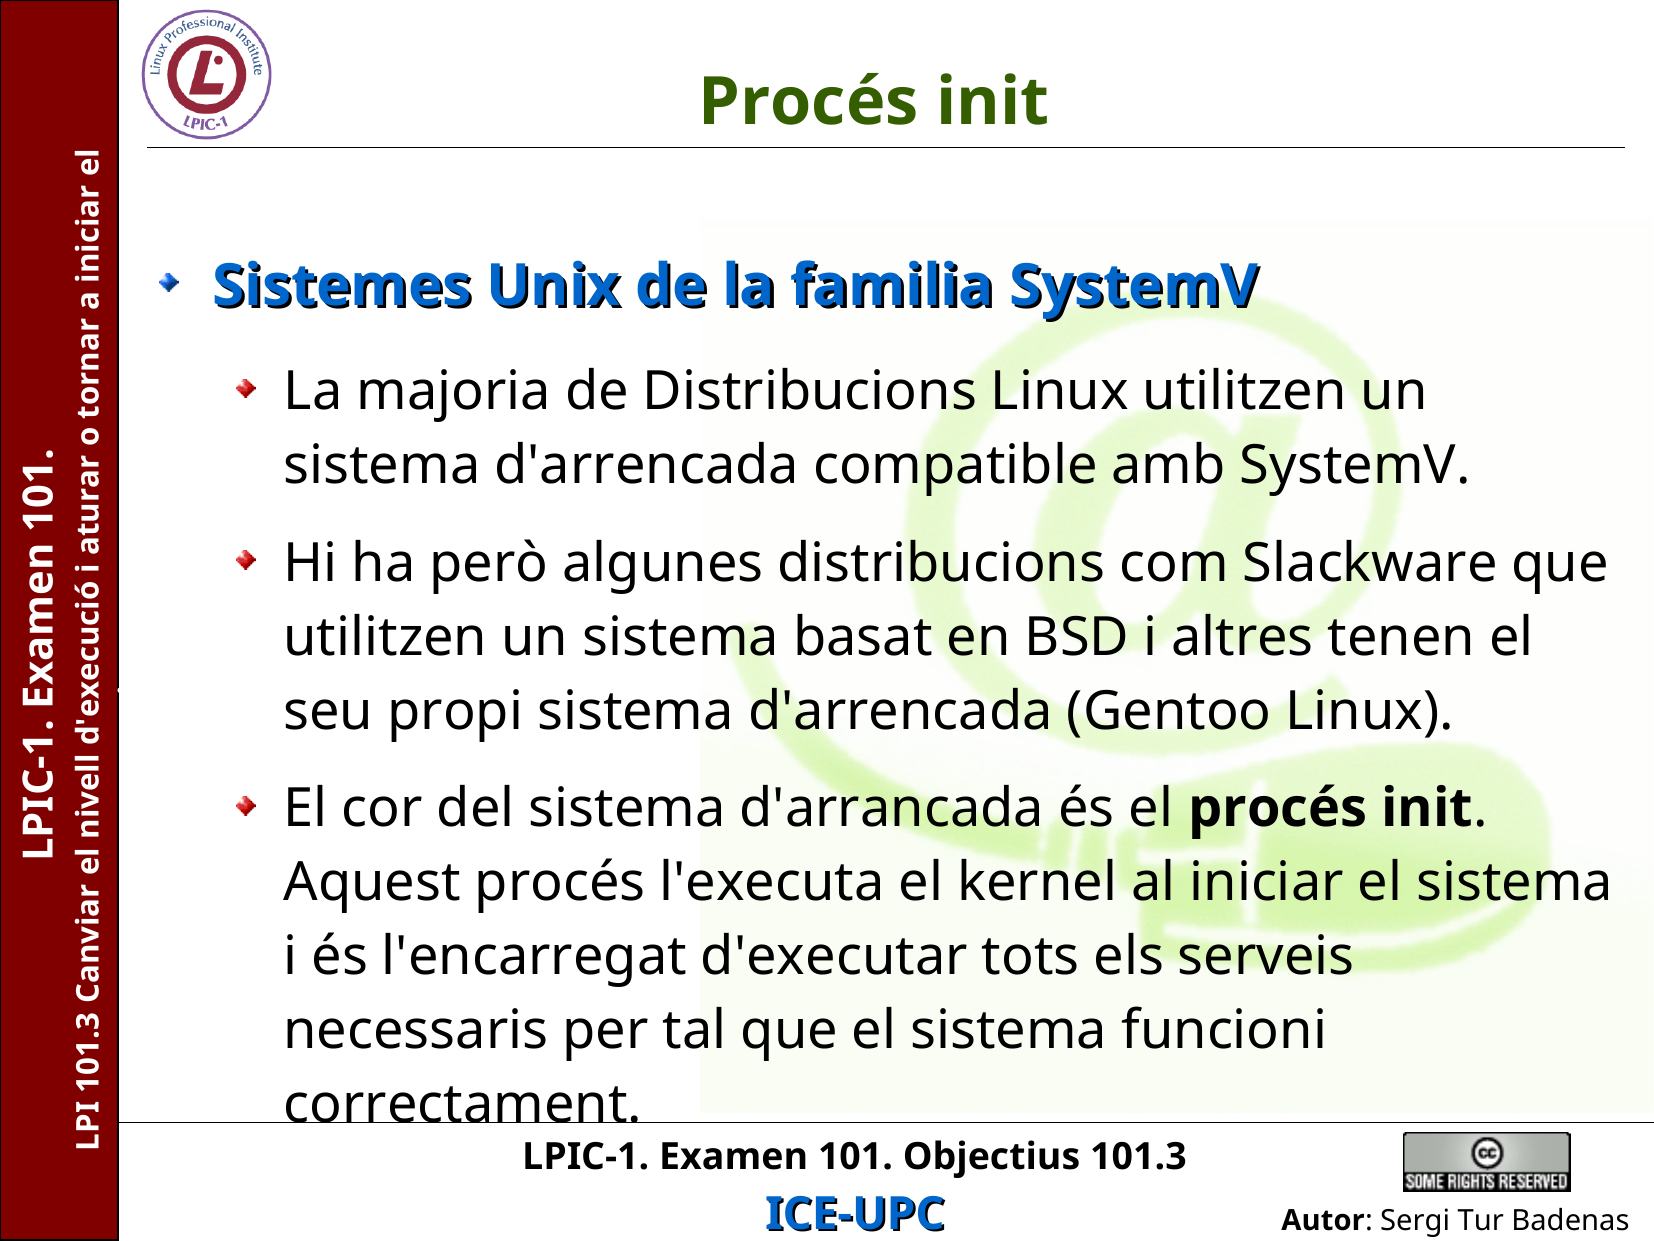

# Procés init
Sistemes Unix de la familia SystemV
La majoria de Distribucions Linux utilitzen un sistema d'arrencada compatible amb SystemV.
Hi ha però algunes distribucions com Slackware que utilitzen un sistema basat en BSD i altres tenen el seu propi sistema d'arrencada (Gentoo Linux).
El cor del sistema d'arrancada és el procés init. Aquest procés l'executa el kernel al iniciar el sistema i és l'encarregat d'executar tots els serveis necessaris per tal que el sistema funcioni correctament.